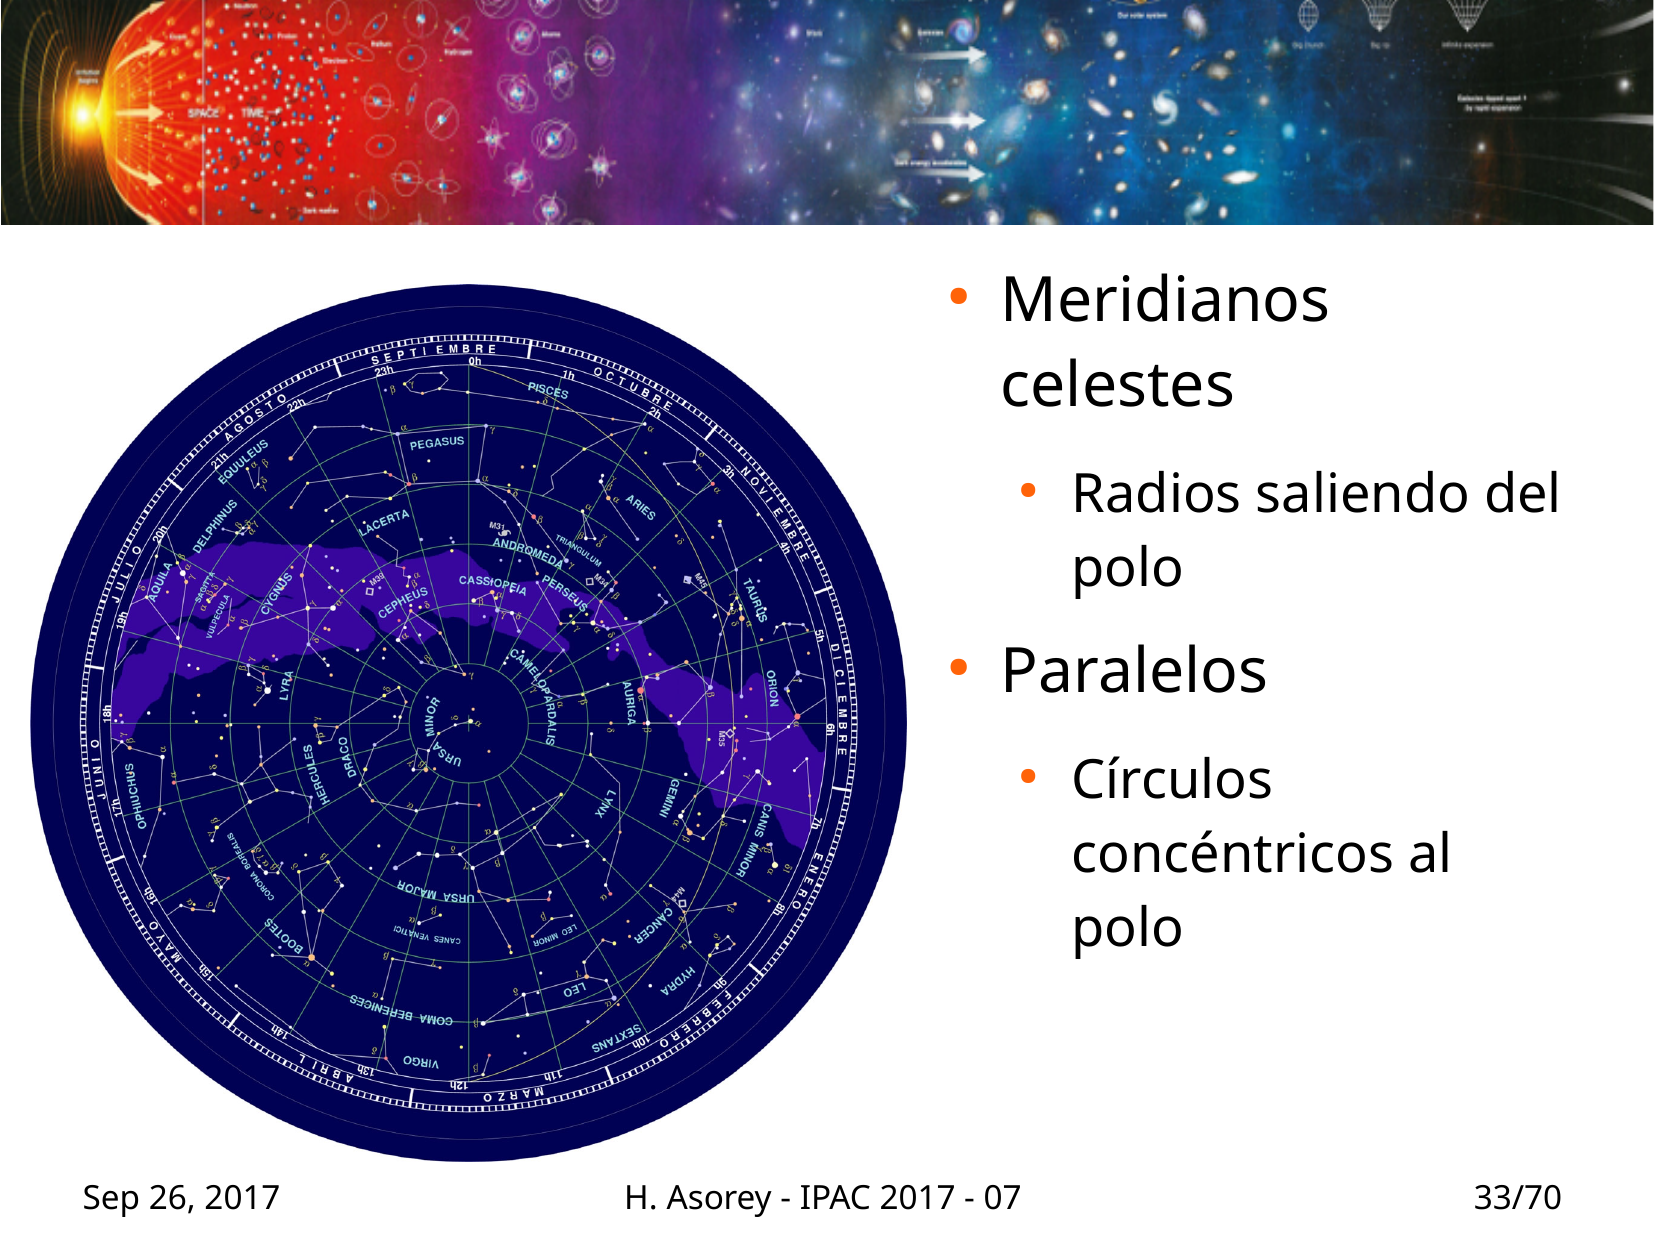

#
Meridianos celestes
Radios saliendo del polo
Paralelos
Círculos concéntricos al polo
Sep 26, 2017
H. Asorey - IPAC 2017 - 07
33